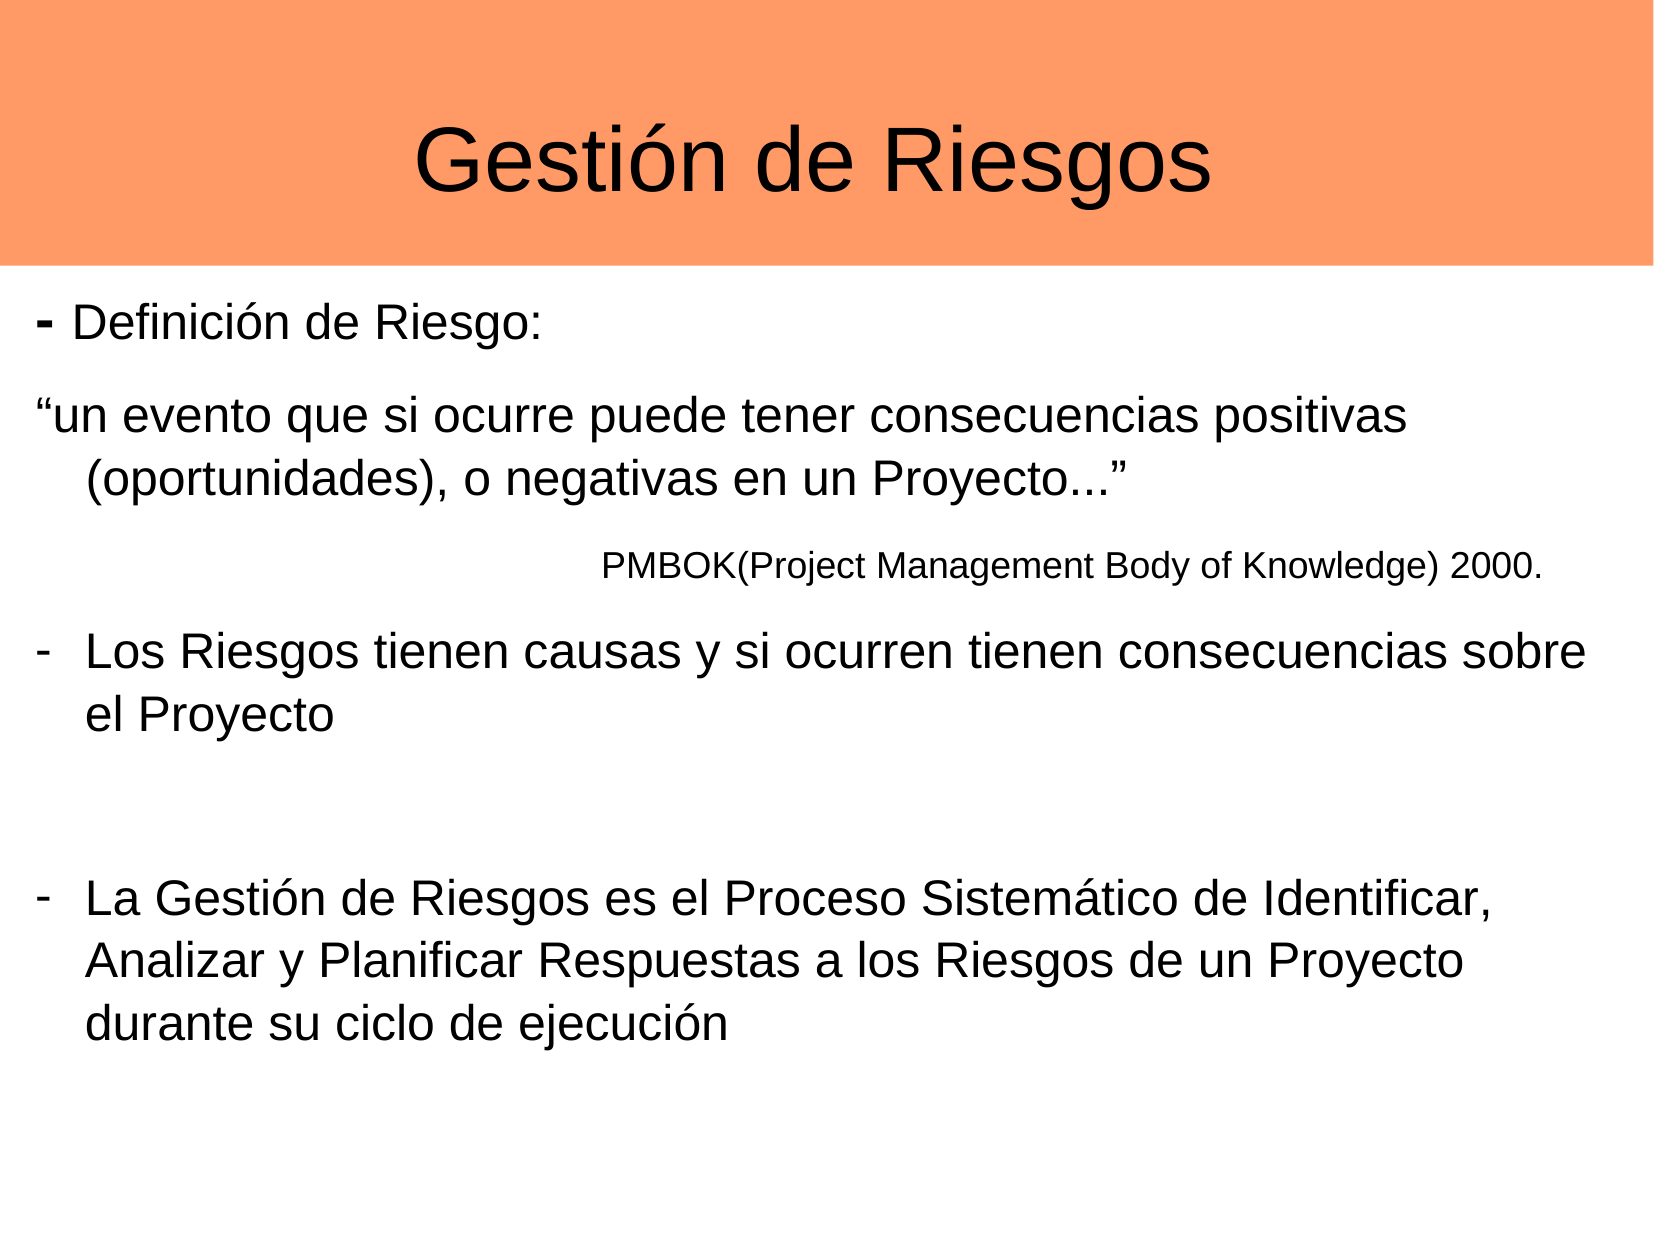

Gestión de Riesgos
- Definición de Riesgo:
“un evento que si ocurre puede tener consecuencias positivas (oportunidades), o negativas en un Proyecto...”
								PMBOK(Project Management Body of Knowledge) 2000.
Los Riesgos tienen causas y si ocurren tienen consecuencias sobre el Proyecto
La Gestión de Riesgos es el Proceso Sistemático de Identificar, Analizar y Planificar Respuestas a los Riesgos de un Proyecto durante su ciclo de ejecución